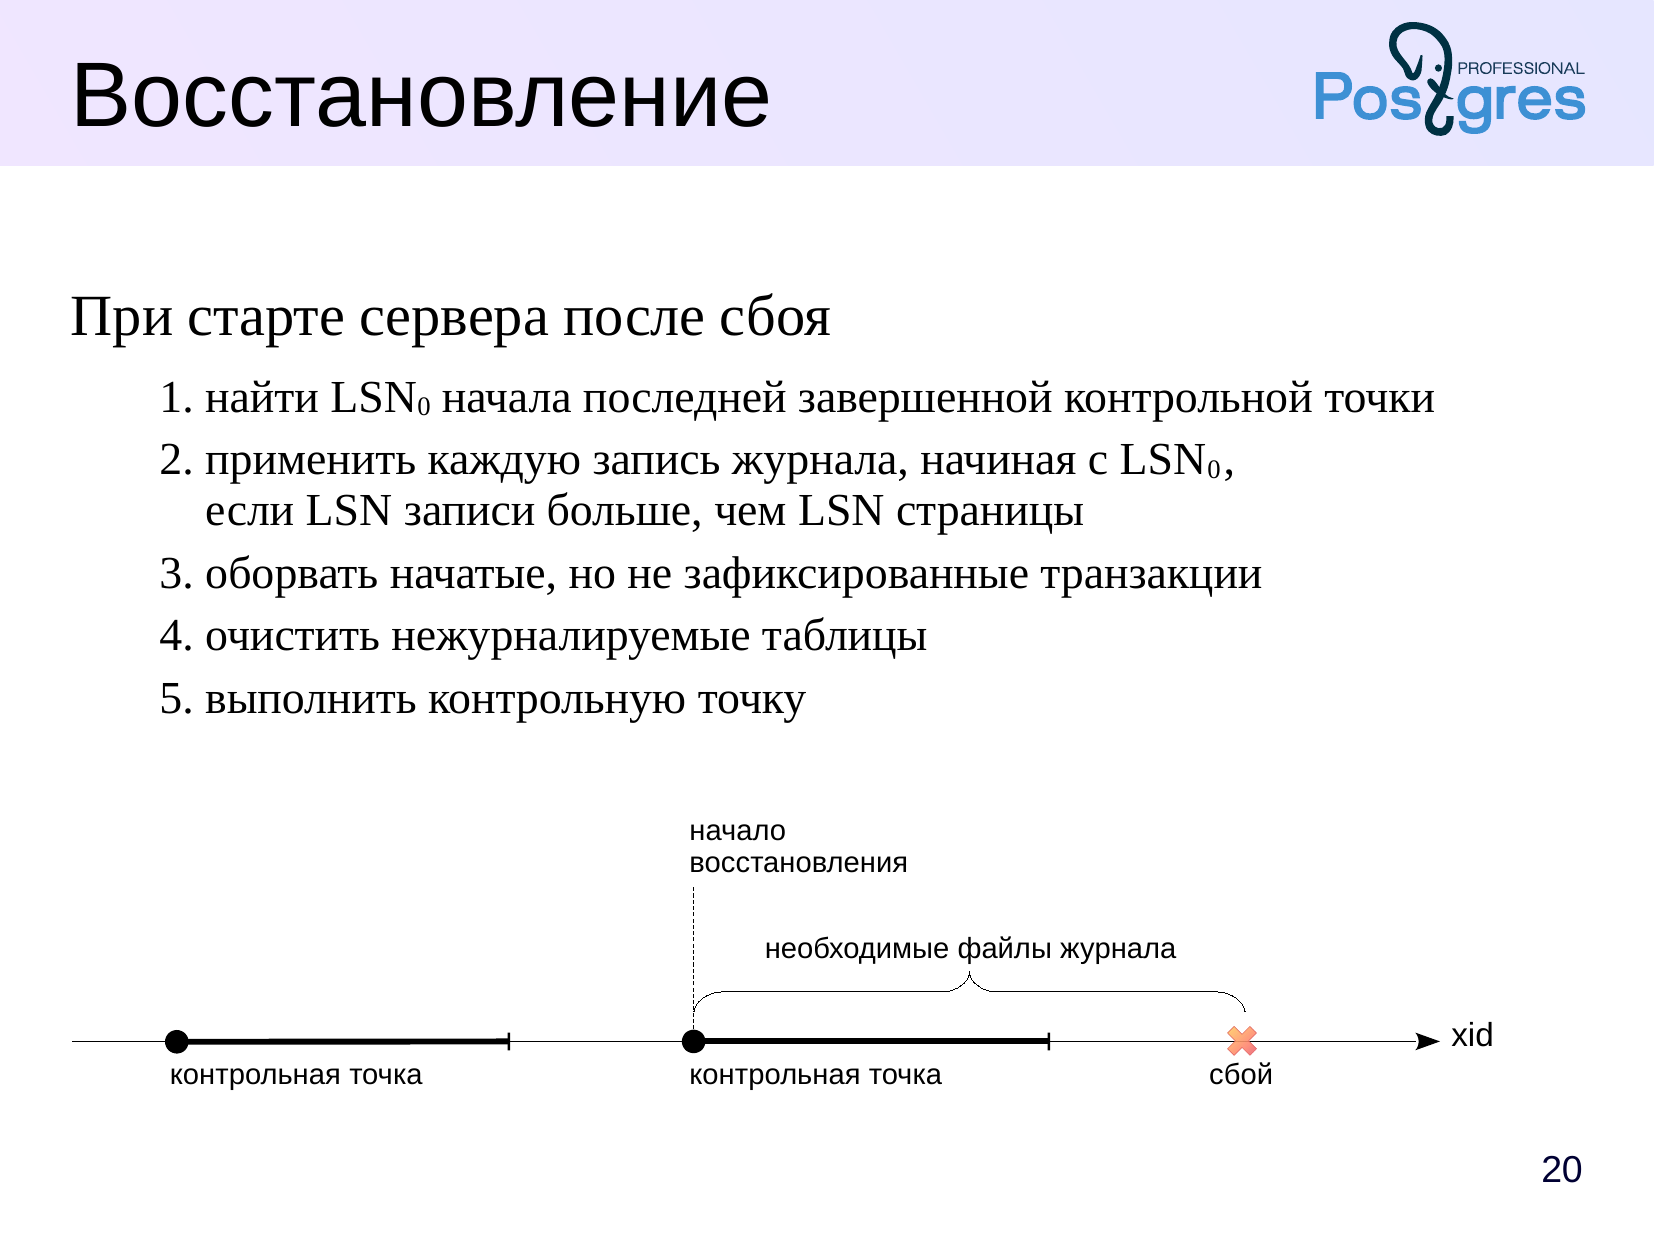

# Восстановление
При старте сервера после сбоя
1. найти LSN0 начала последней завершенной контрольной точки
2. применить каждую запись журнала, начиная с LSN0 ,
 если LSN записи больше, чем LSN страницы
3. оборвать начатые, но не зафиксированные транзакции
4. очистить нежурналируемые таблицы
5. выполнить контрольную точку
начало
восстановления
необходимые файлы журнала
xid
контрольная точка
сбой
контрольная точка